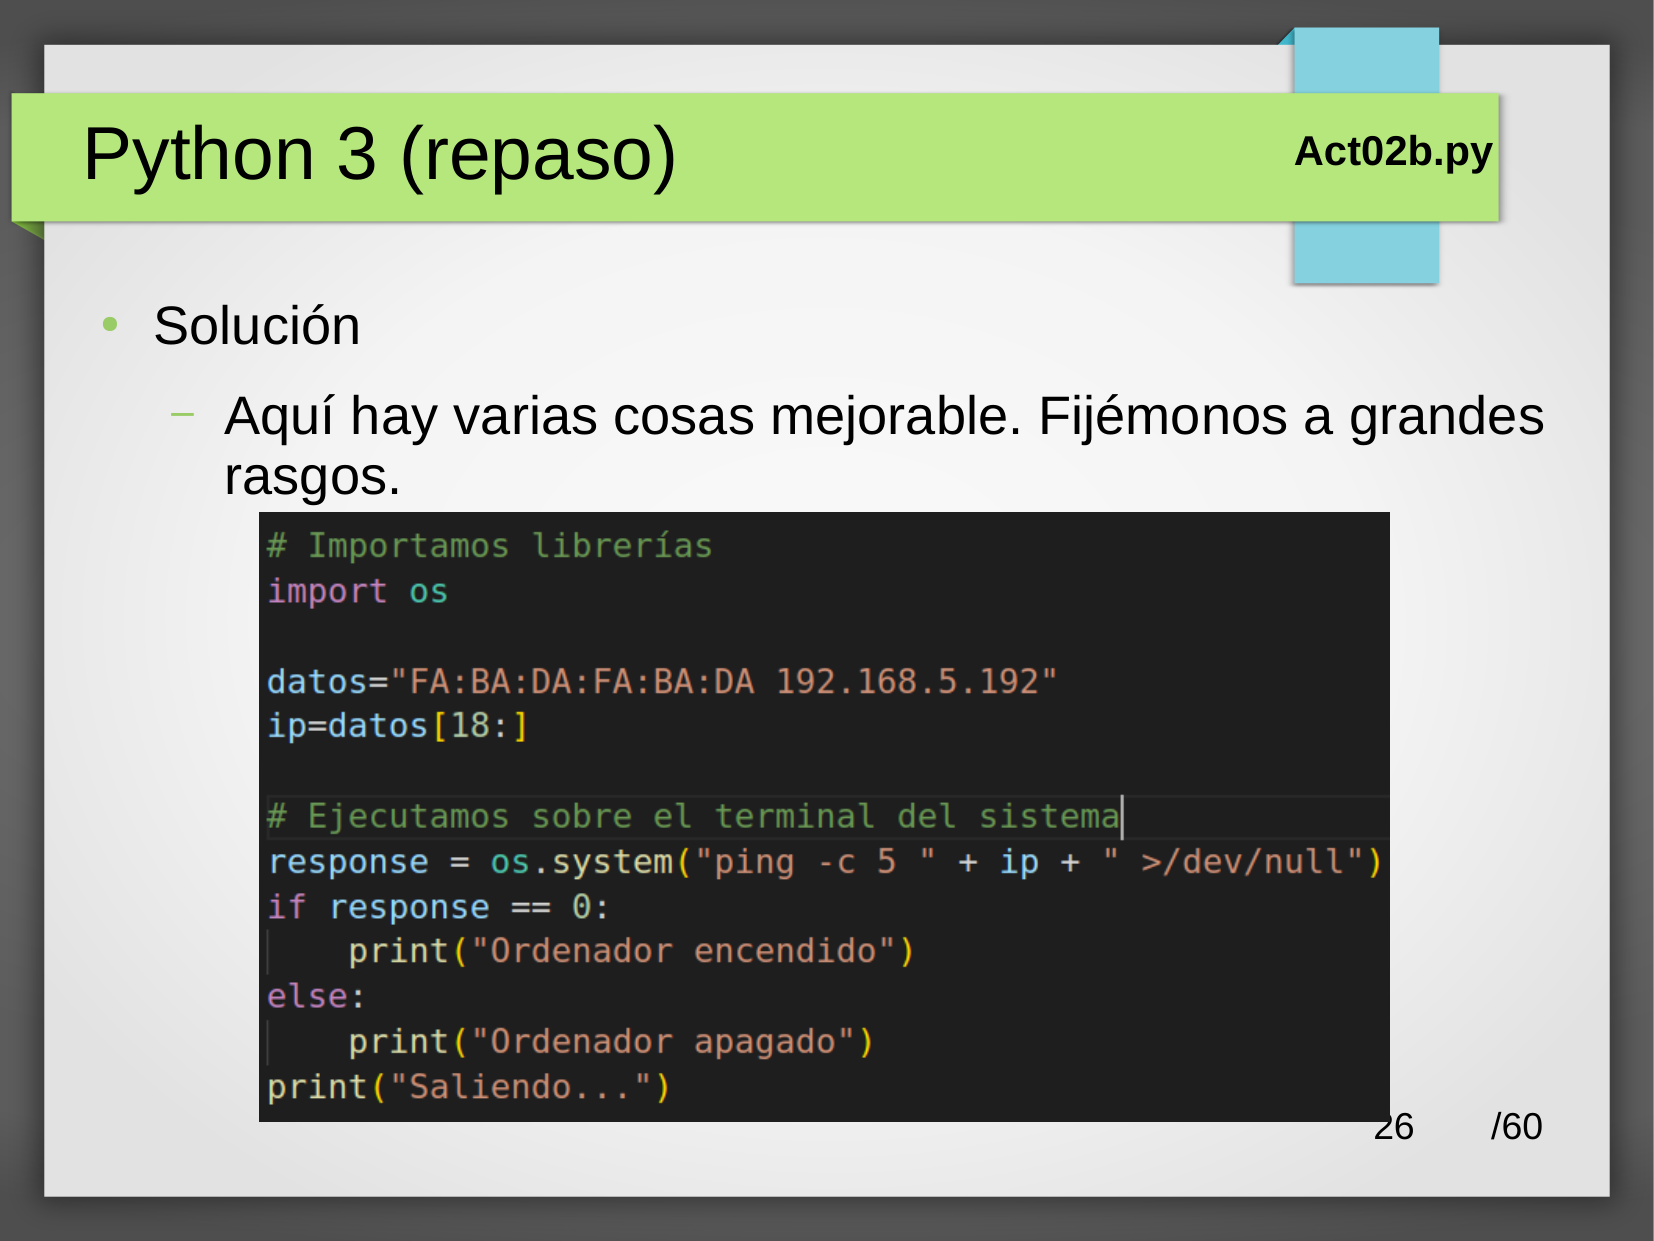

# Python 3 (repaso)
Act02b.py
Solución
Aquí hay varias cosas mejorable. Fijémonos a grandes rasgos.
/60